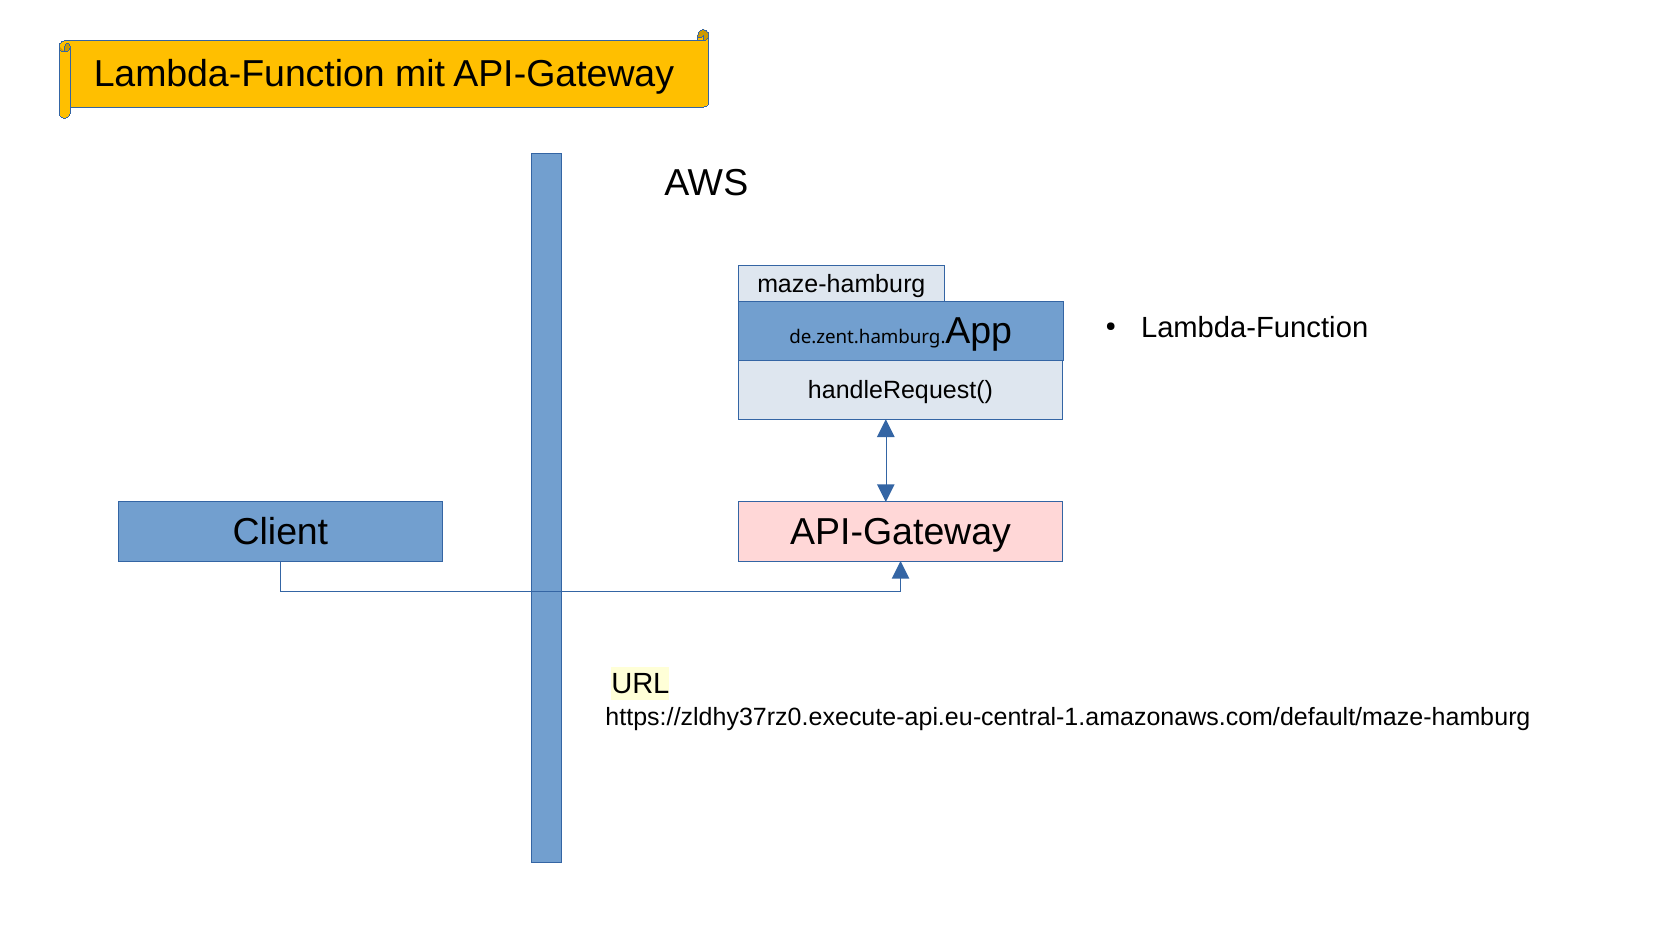

Lambda-Function mit API-Gateway
AWS
maze-hamburg
de.zent.hamburg.App
Lambda-Function
handleRequest()
Client
API-Gateway
URL
https://zldhy37rz0.execute-api.eu-central-1.amazonaws.com/default/maze-hamburg